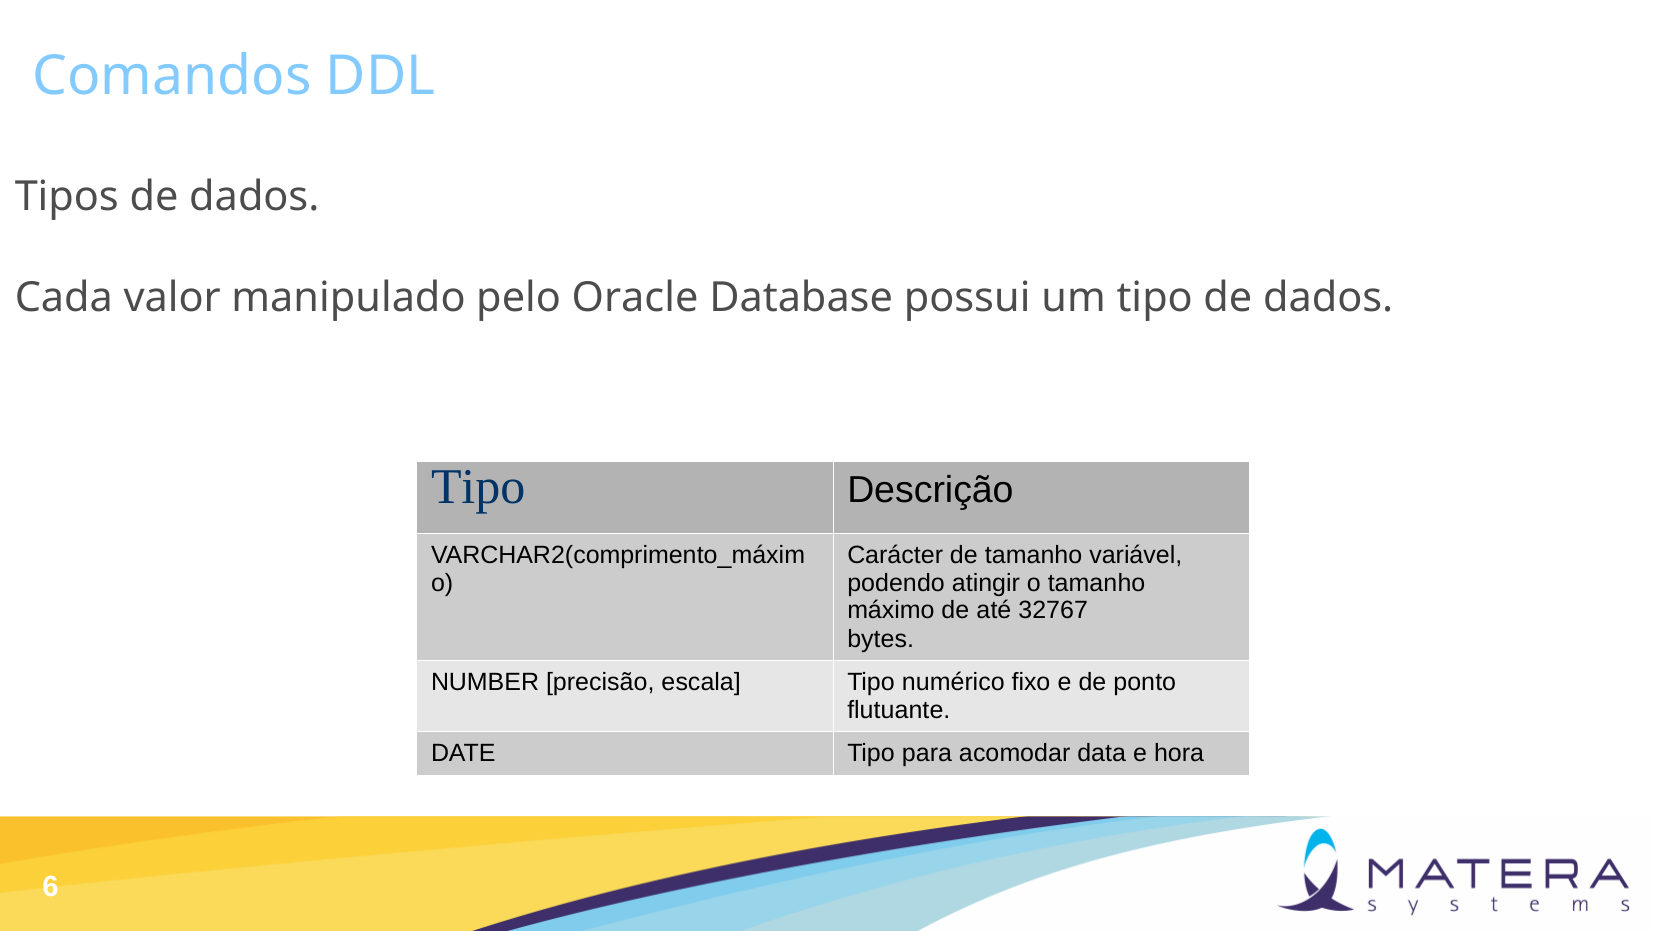

# Comandos DDL
Tipos de dados.
Cada valor manipulado pelo Oracle Database possui um tipo de dados.
| Tipo | Descrição |
| --- | --- |
| VARCHAR2(comprimento\_máximo) | Carácter de tamanho variável, podendo atingir o tamanho máximo de até 32767 bytes. |
| NUMBER [precisão, escala] | Tipo numérico fixo e de ponto flutuante. |
| DATE | Tipo para acomodar data e hora |